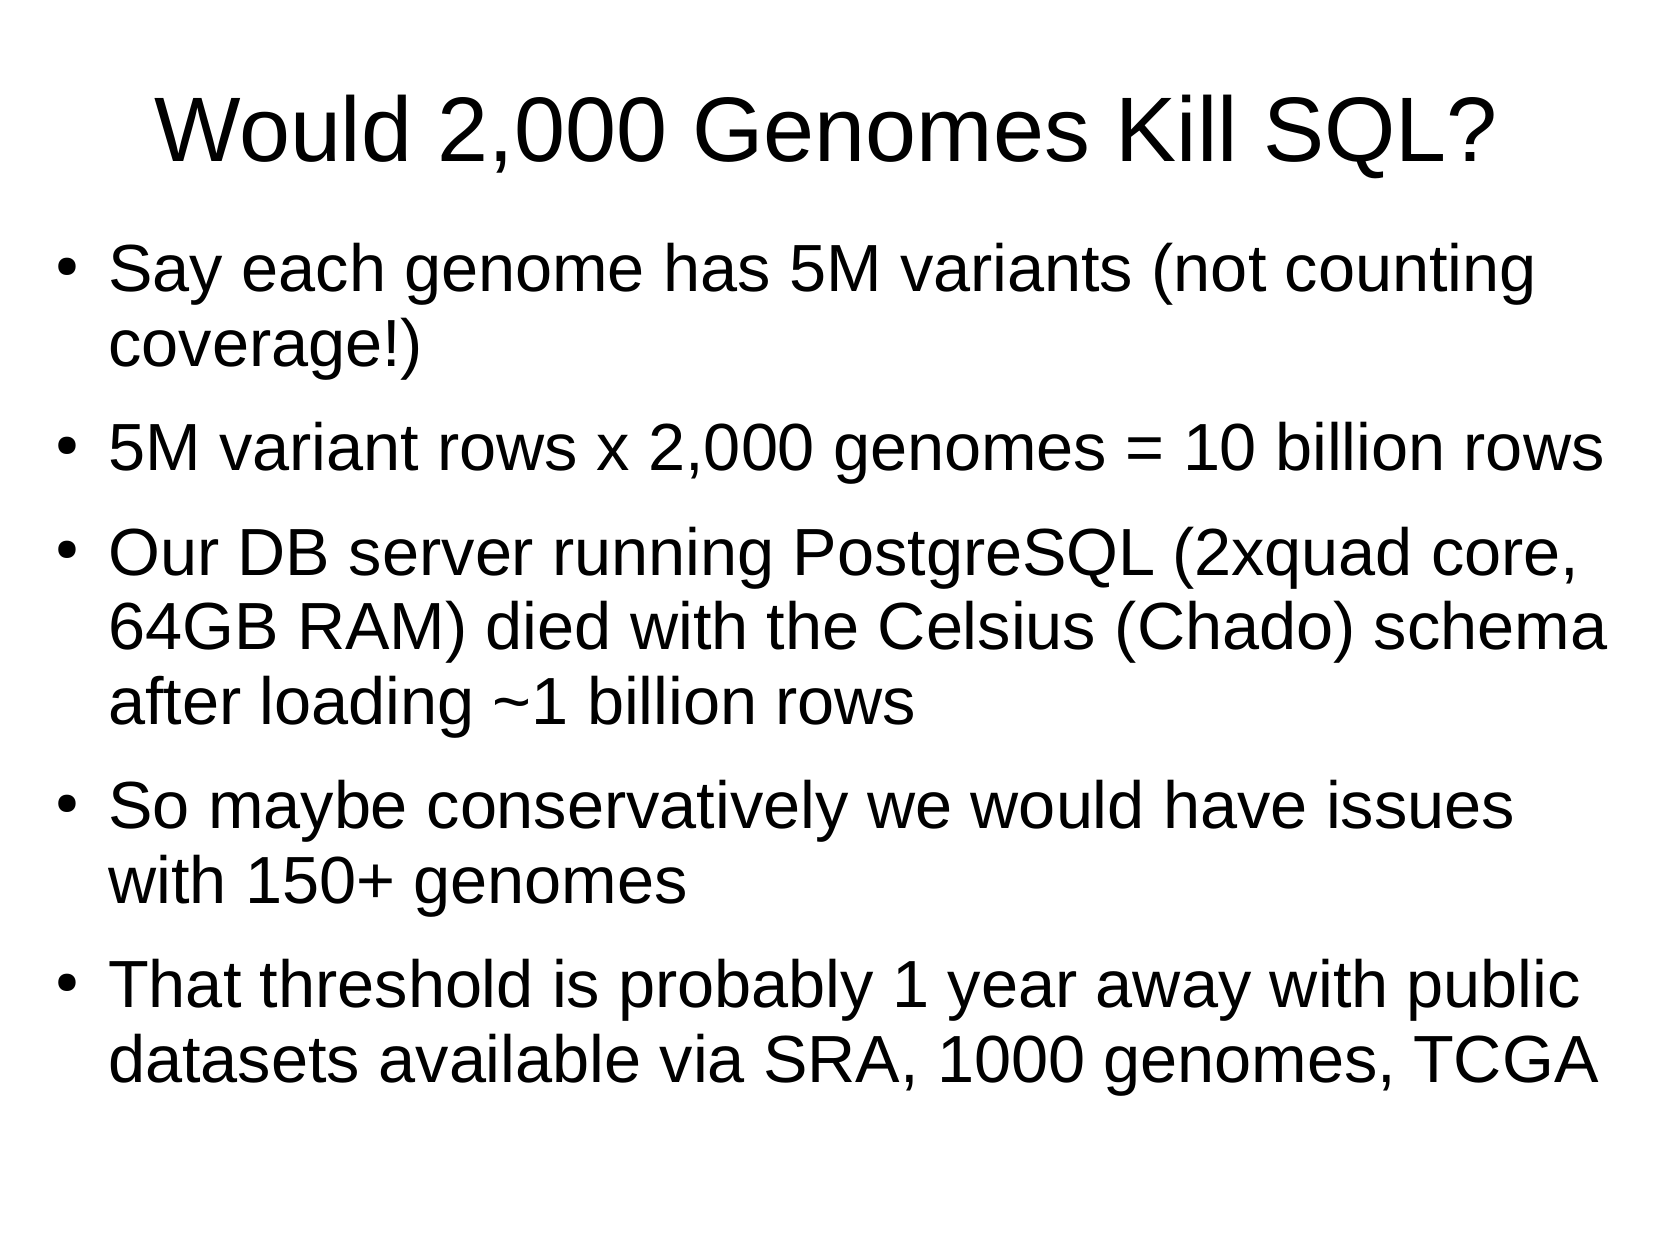

# Would 2,000 Genomes Kill SQL?
Say each genome has 5M variants (not counting coverage!)
5M variant rows x 2,000 genomes = 10 billion rows
Our DB server running PostgreSQL (2xquad core, 64GB RAM) died with the Celsius (Chado) schema after loading ~1 billion rows
So maybe conservatively we would have issues with 150+ genomes
That threshold is probably 1 year away with public datasets available via SRA, 1000 genomes, TCGA